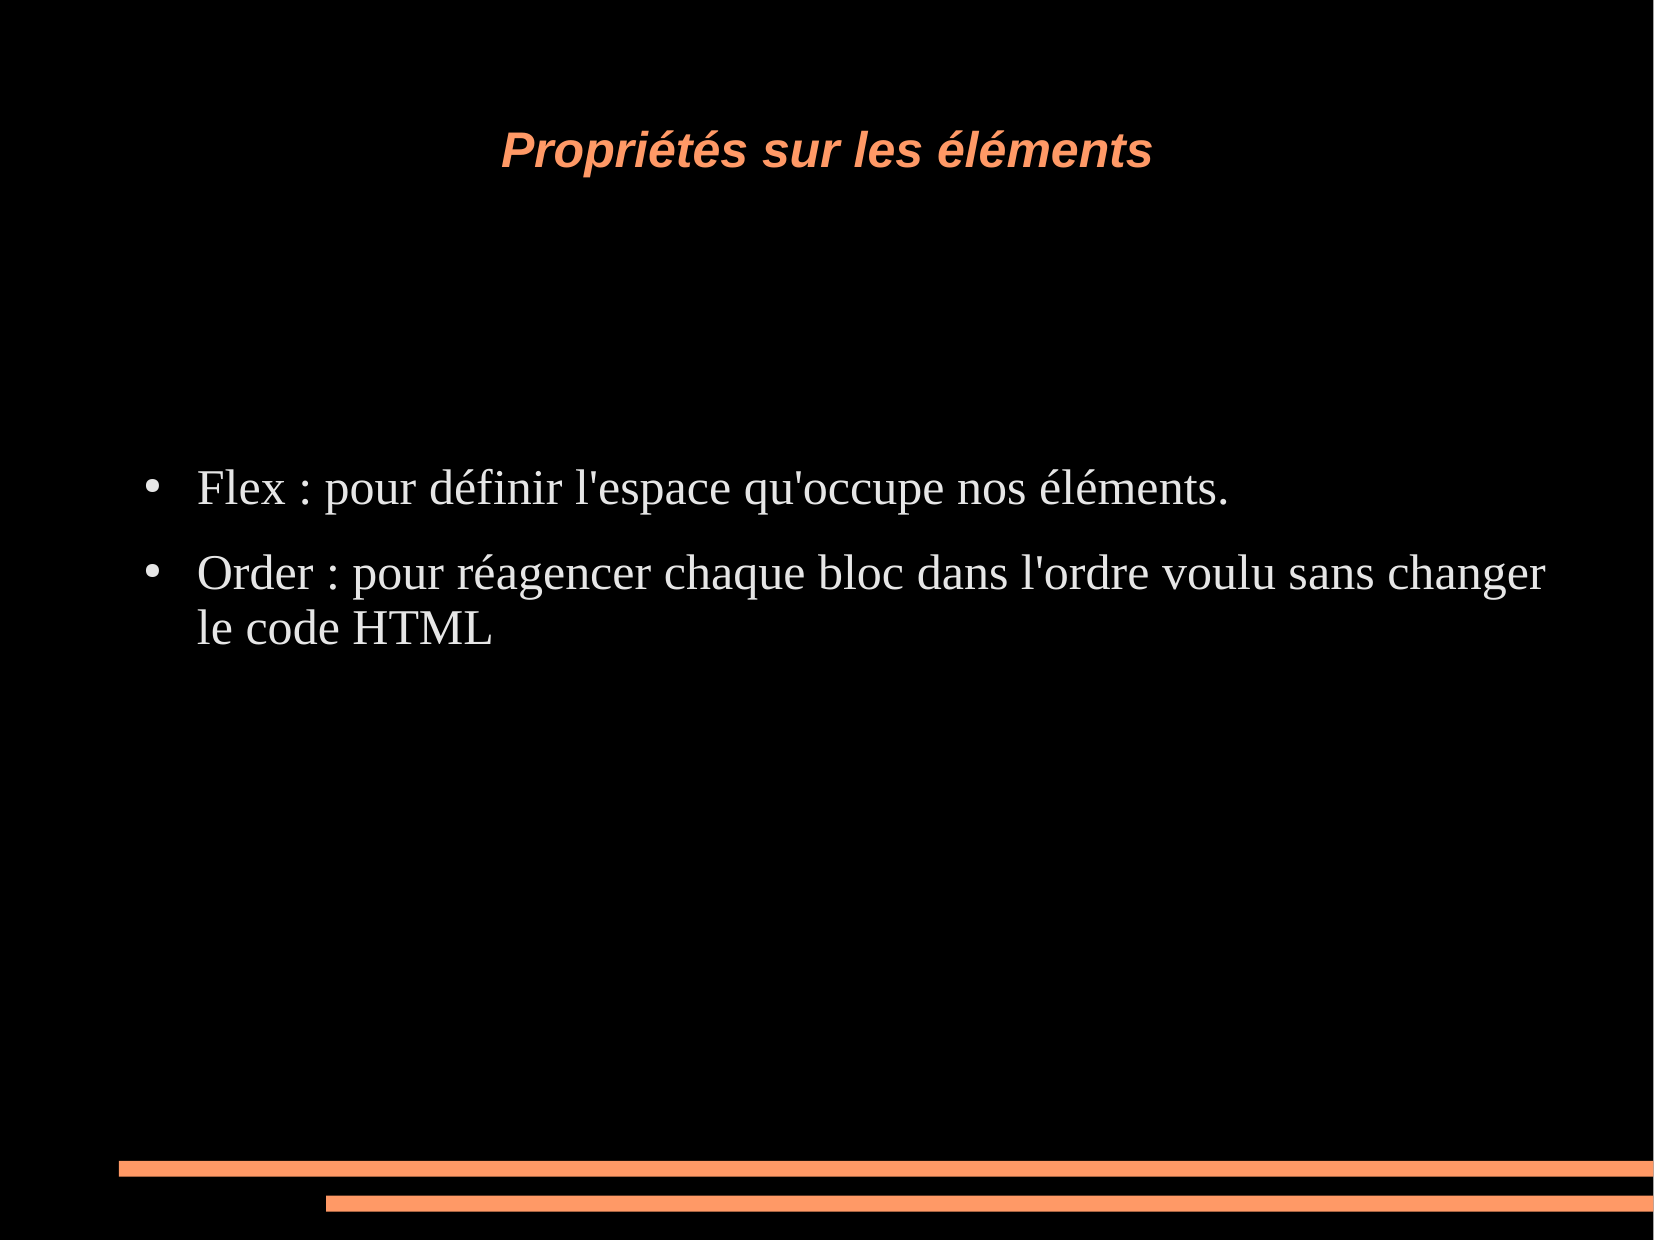

# Propriétés sur les éléments
Flex : pour définir l'espace qu'occupe nos éléments.
Order : pour réagencer chaque bloc dans l'ordre voulu sans changer le code HTML